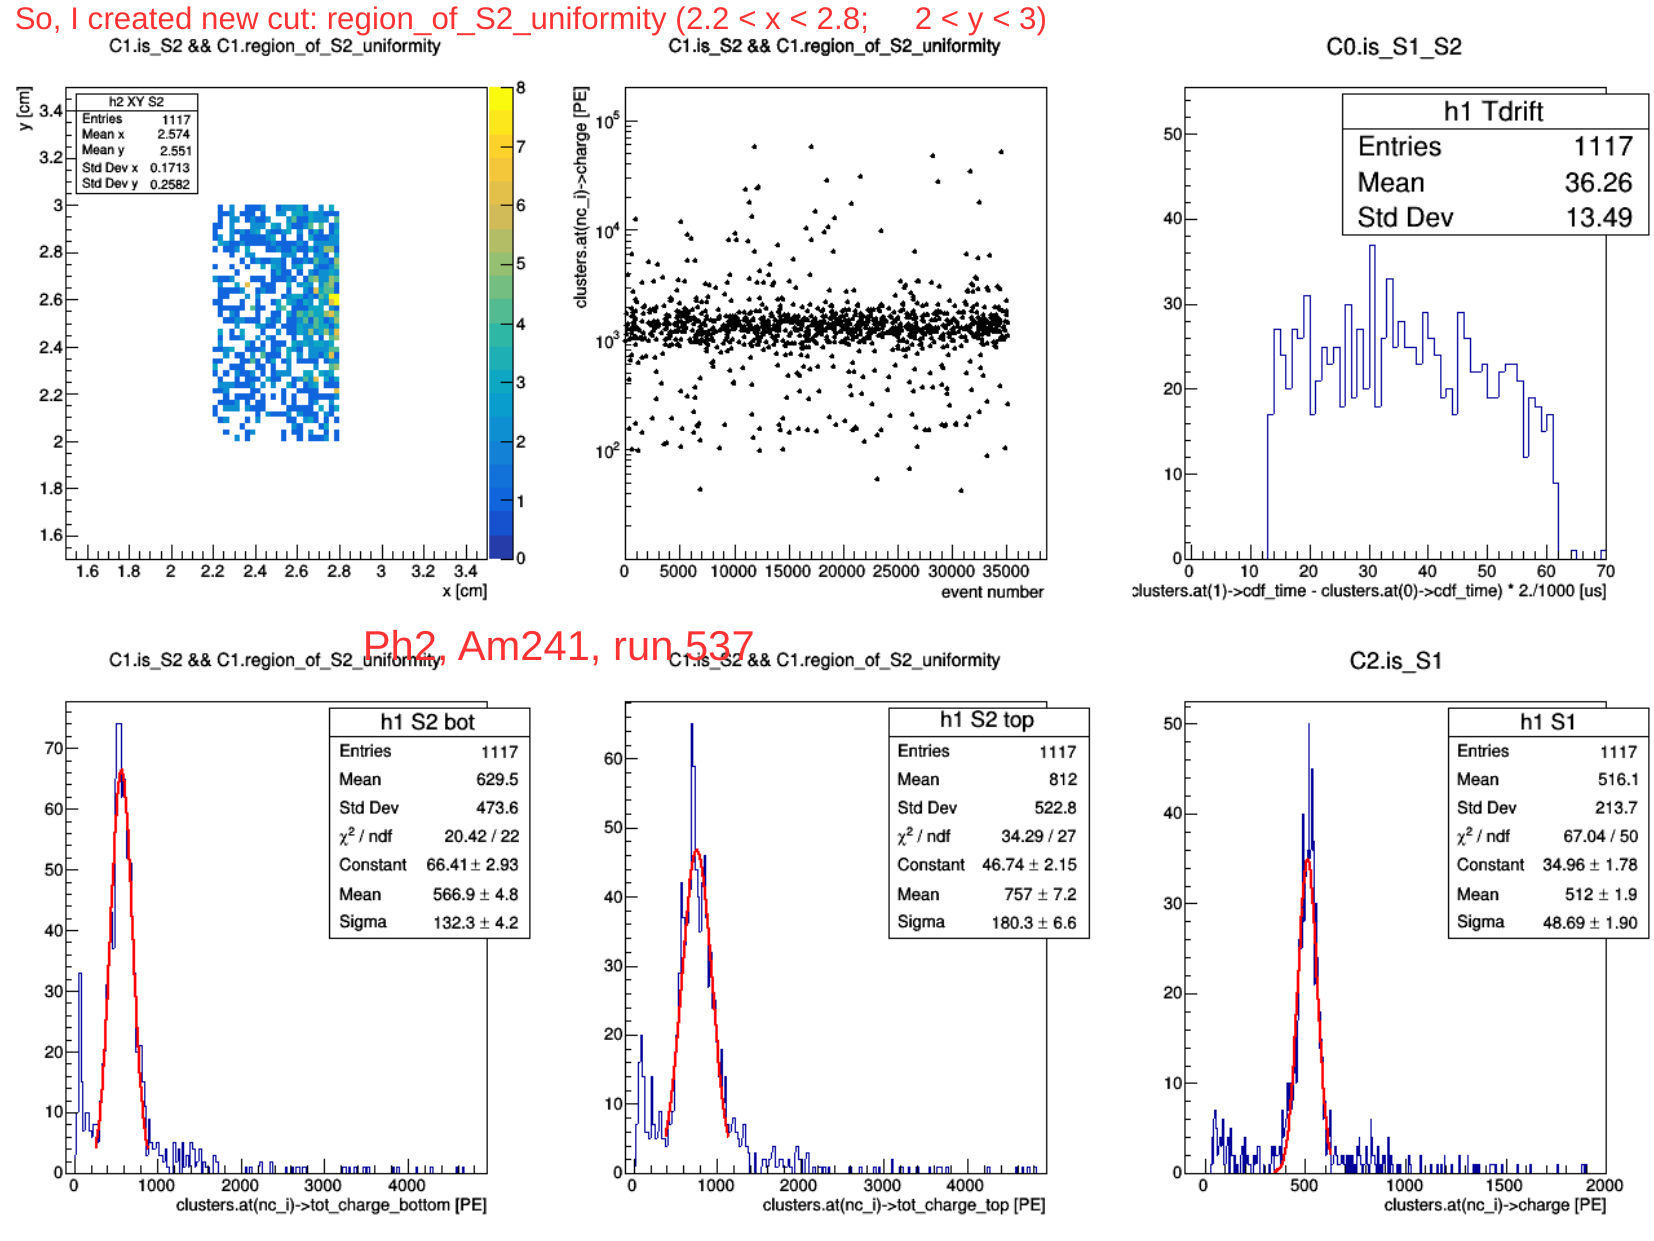

So, I created new cut: region_of_S2_uniformity (2.2 < x < 2.8;	2 < y < 3)
Ph2, Am241, run 537